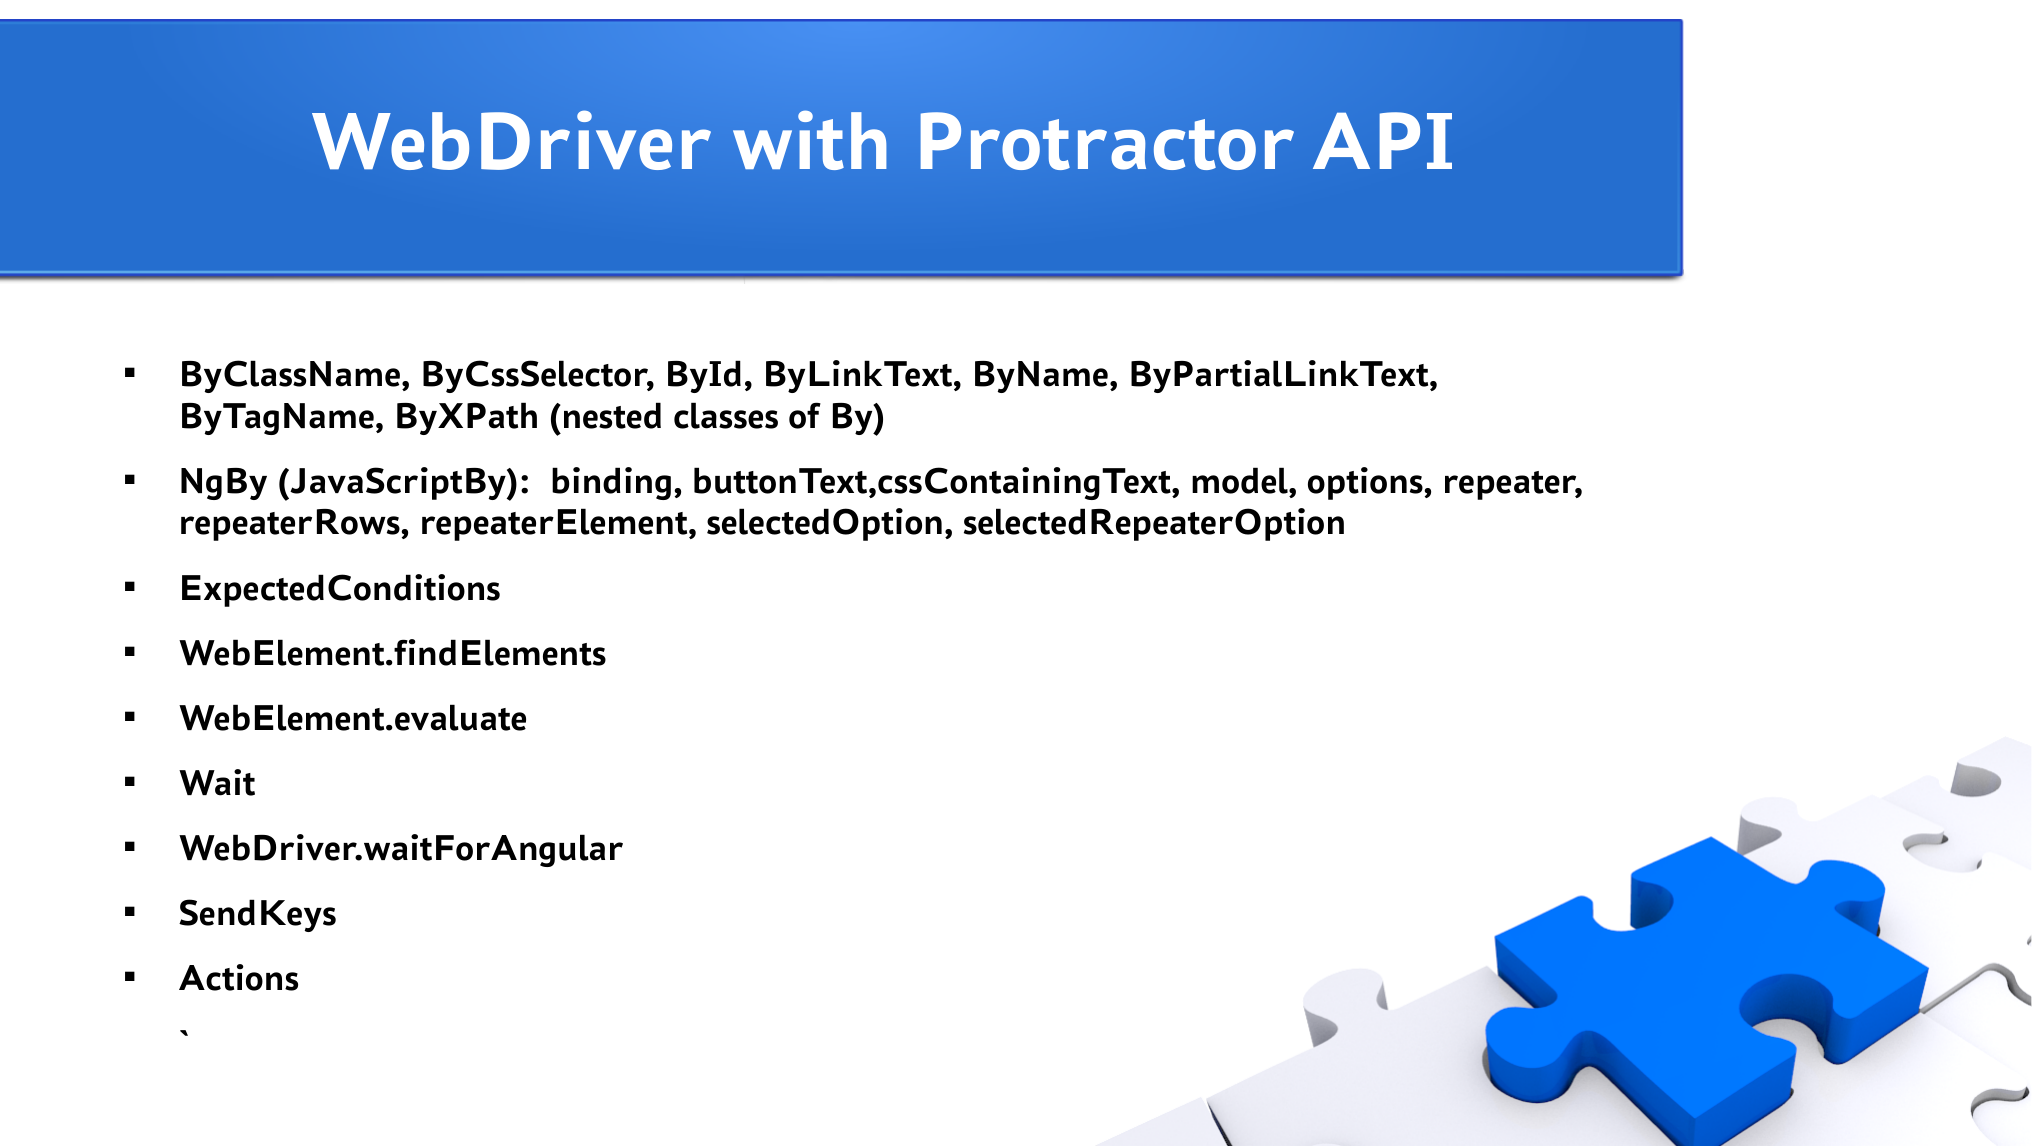

# WebDriver with Protractor API
ByClassName, ByCssSelector, ById, ByLinkText, ByName, ByPartialLinkText, ByTagName, ByXPath (nested classes of By)
NgBy (JavaScriptBy): binding, buttonText,cssContainingText, model, options, repeater, repeaterRows, repeaterElement, selectedOption, selectedRepeaterOption
ExpectedConditions
WebElement.findElements
WebElement.evaluate
Wait
WebDriver.waitForAngular
SendKeys
Actions
`